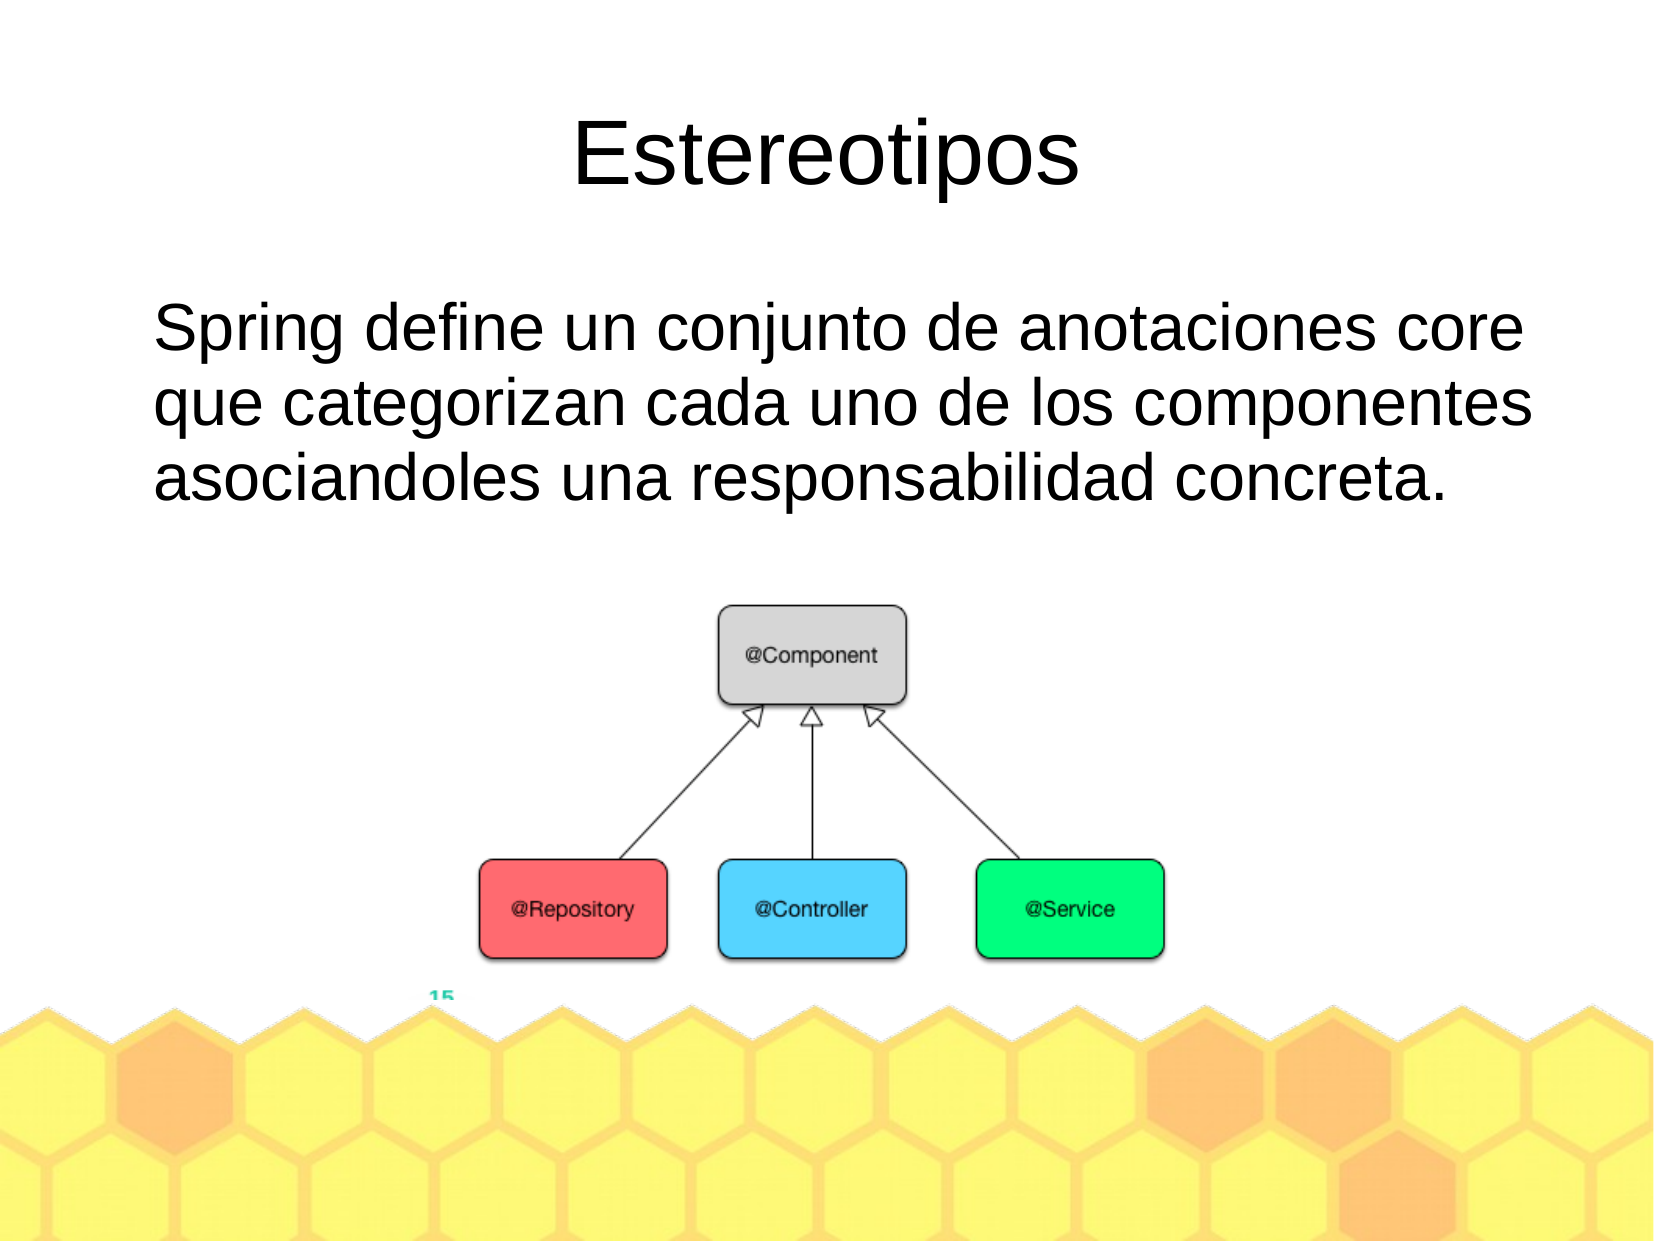

# Estereotipos
Spring define un conjunto de anotaciones core que categorizan cada uno de los componentes asociandoles una responsabilidad concreta.